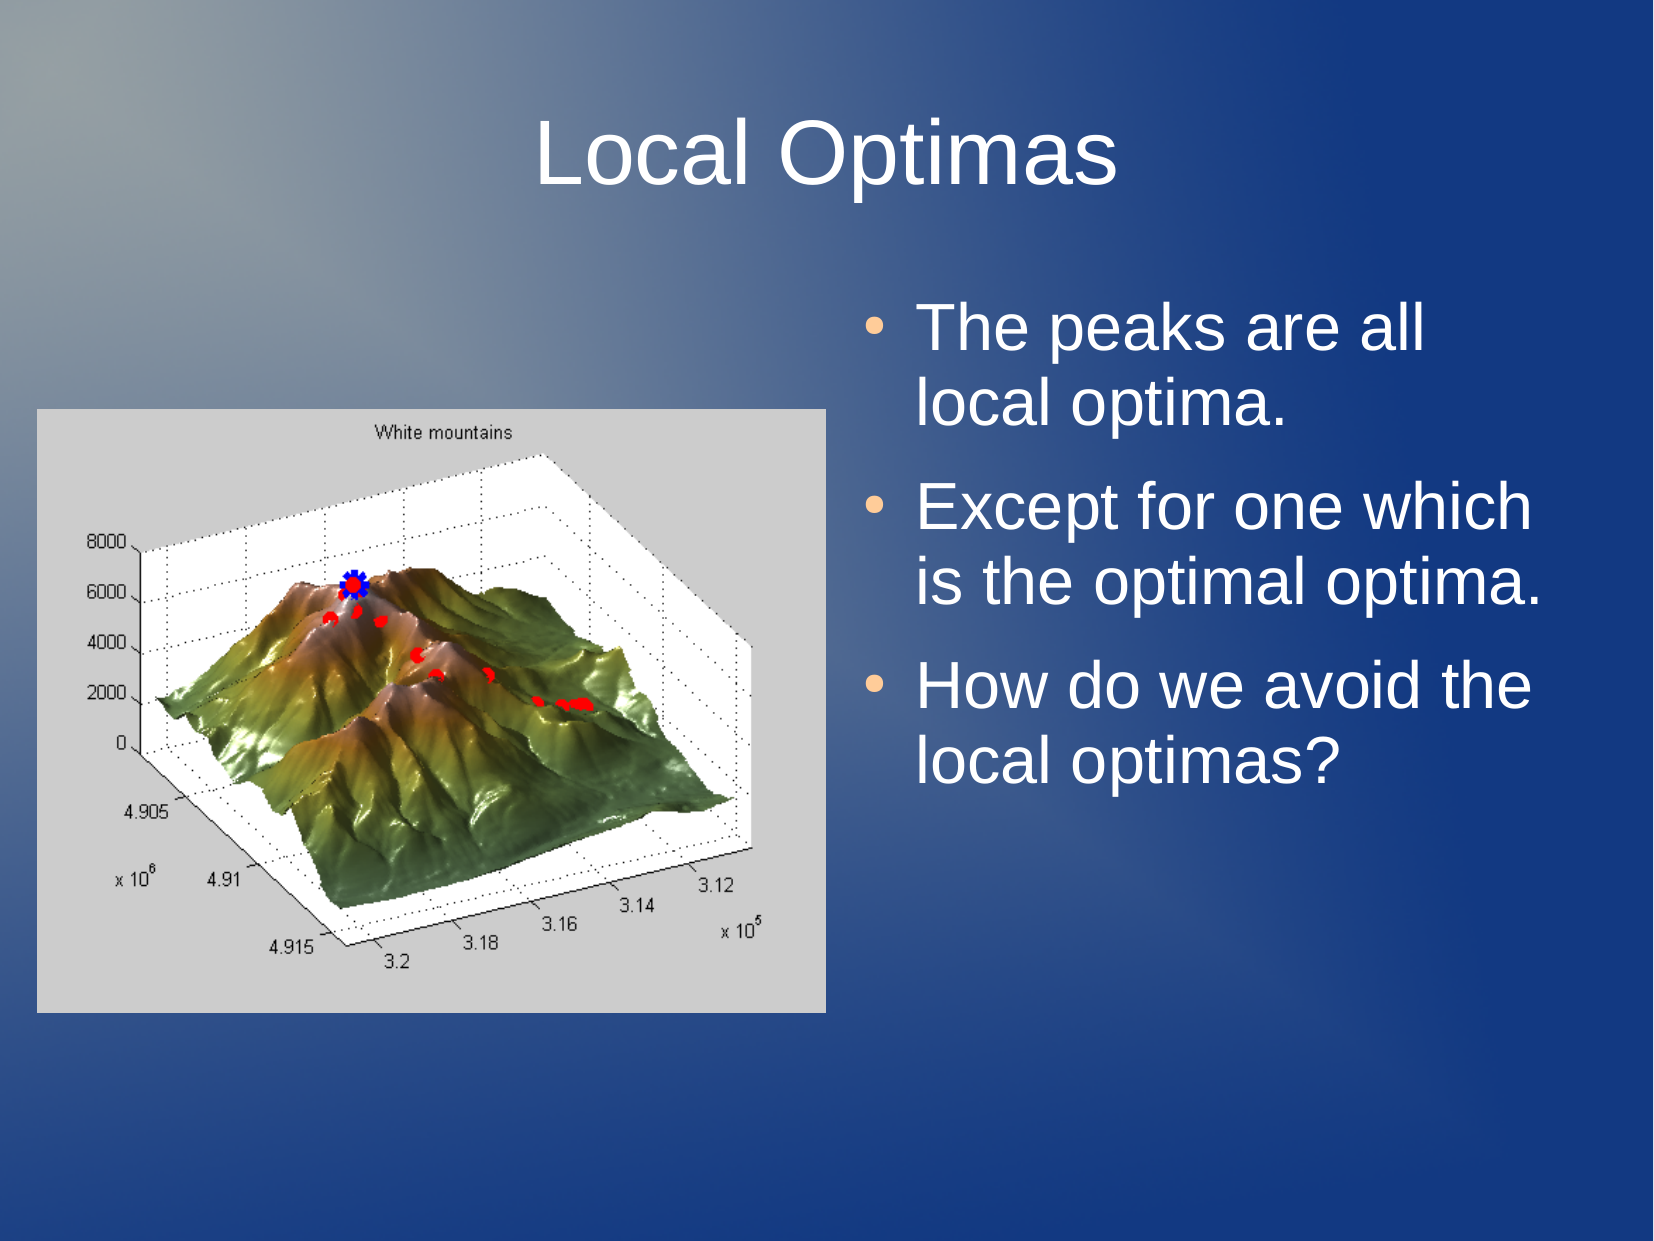

# Local Optimas
The peaks are all local optima.
Except for one which is the optimal optima.
How do we avoid the local optimas?